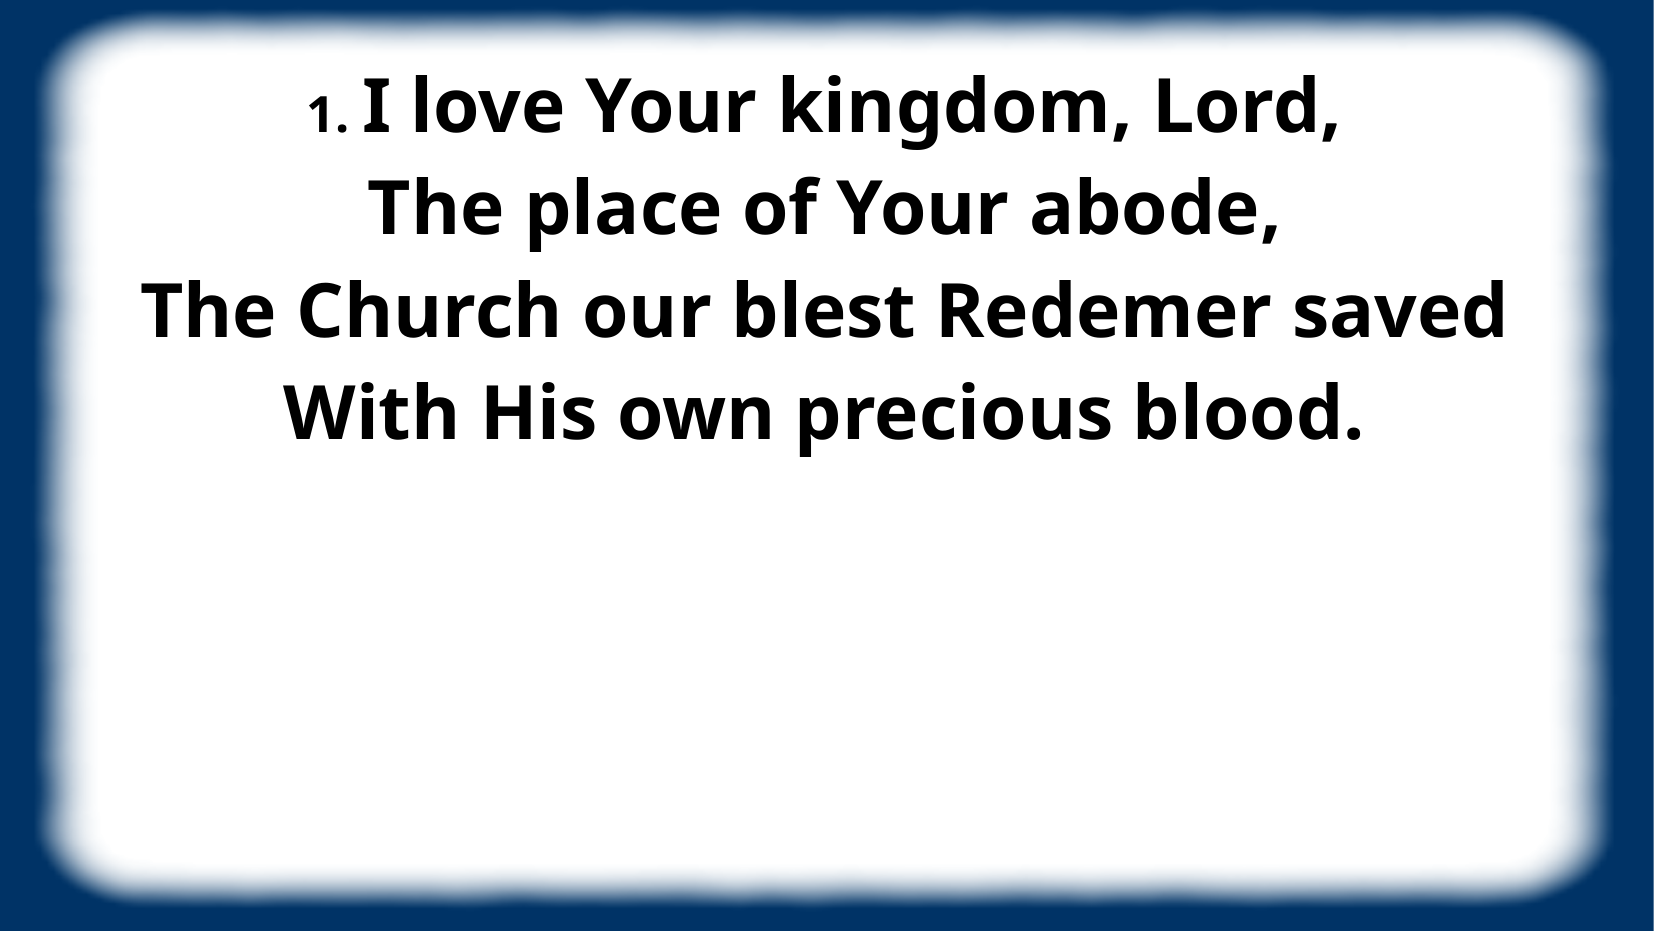

1. I love Your kingdom, Lord,
The place of Your abode,
The Church our blest Redemer saved
With His own precious blood.